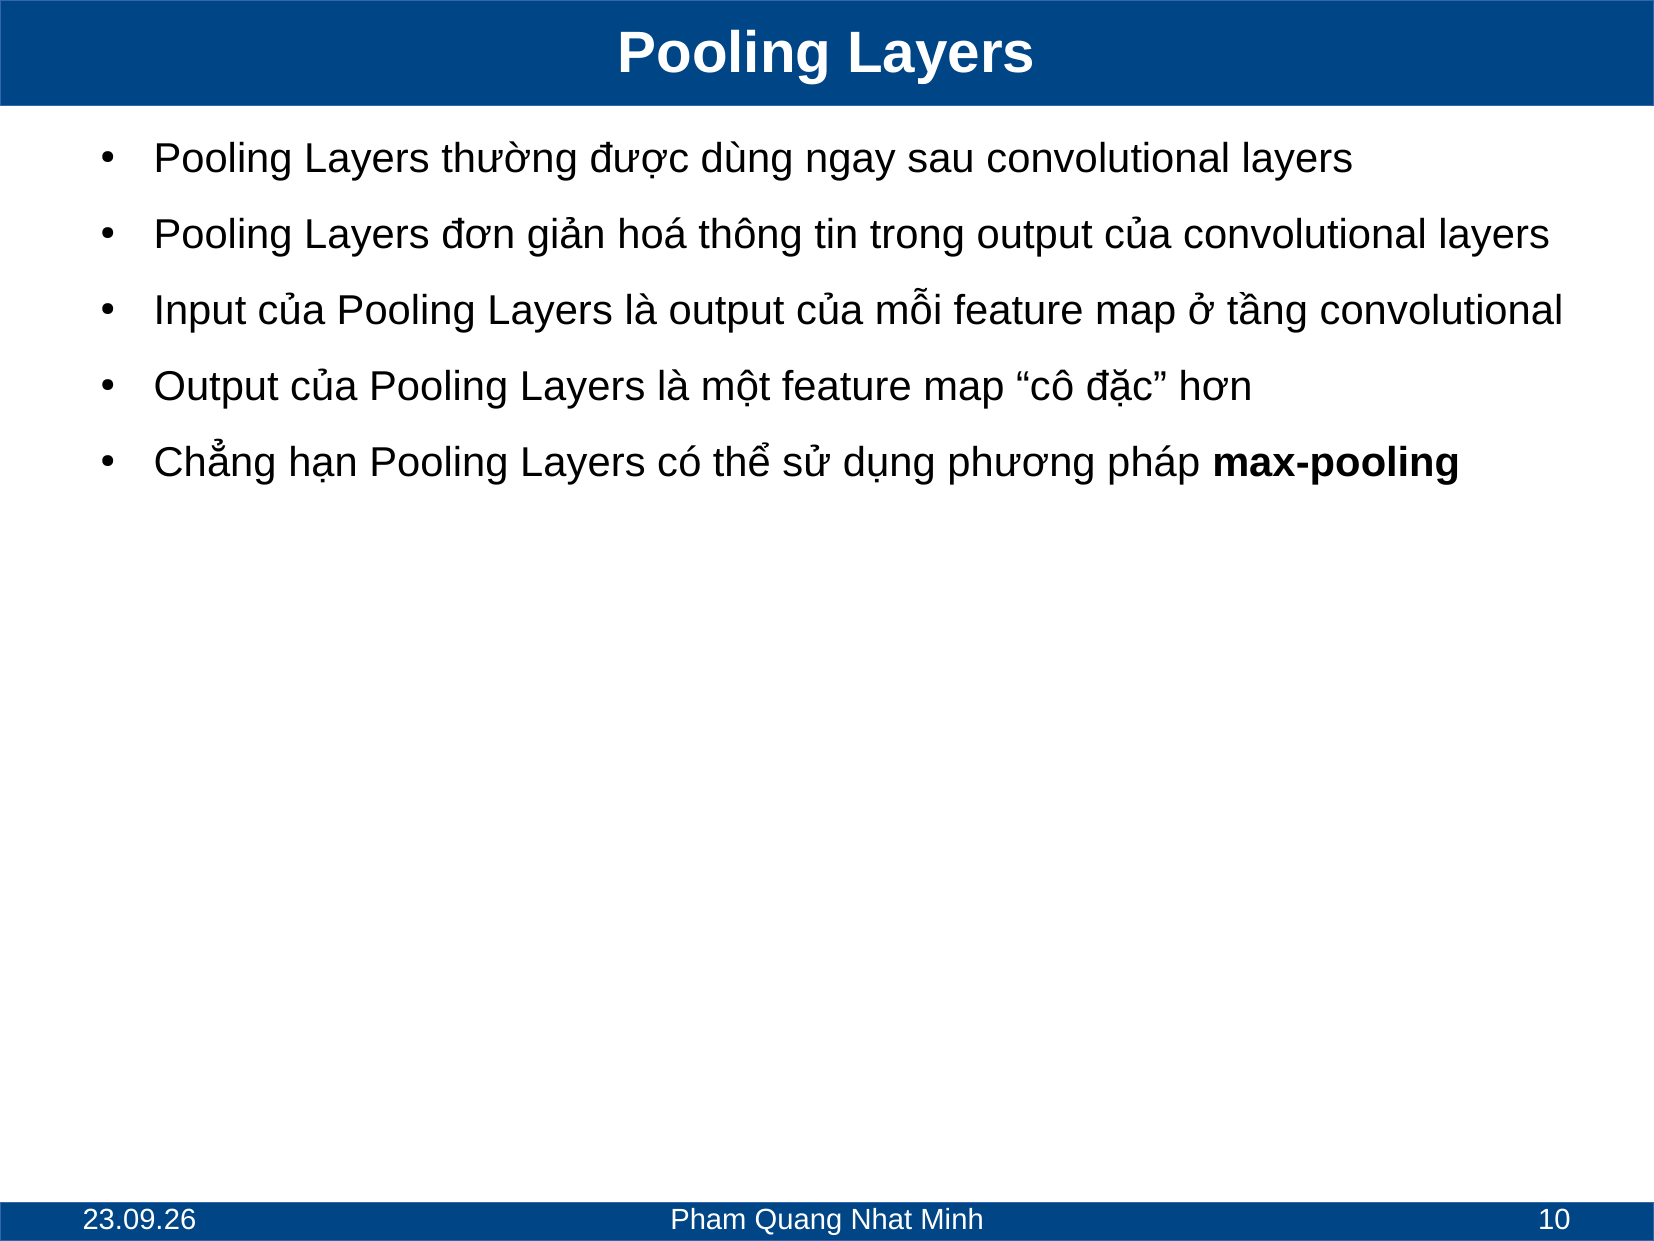

# Pooling Layers
Pooling Layers thường được dùng ngay sau convolutional layers
Pooling Layers đơn giản hoá thông tin trong output của convolutional layers
Input của Pooling Layers là output của mỗi feature map ở tầng convolutional
Output của Pooling Layers là một feature map “cô đặc” hơn
Chẳng hạn Pooling Layers có thể sử dụng phương pháp max-pooling
Pham Quang Nhat Minh
10